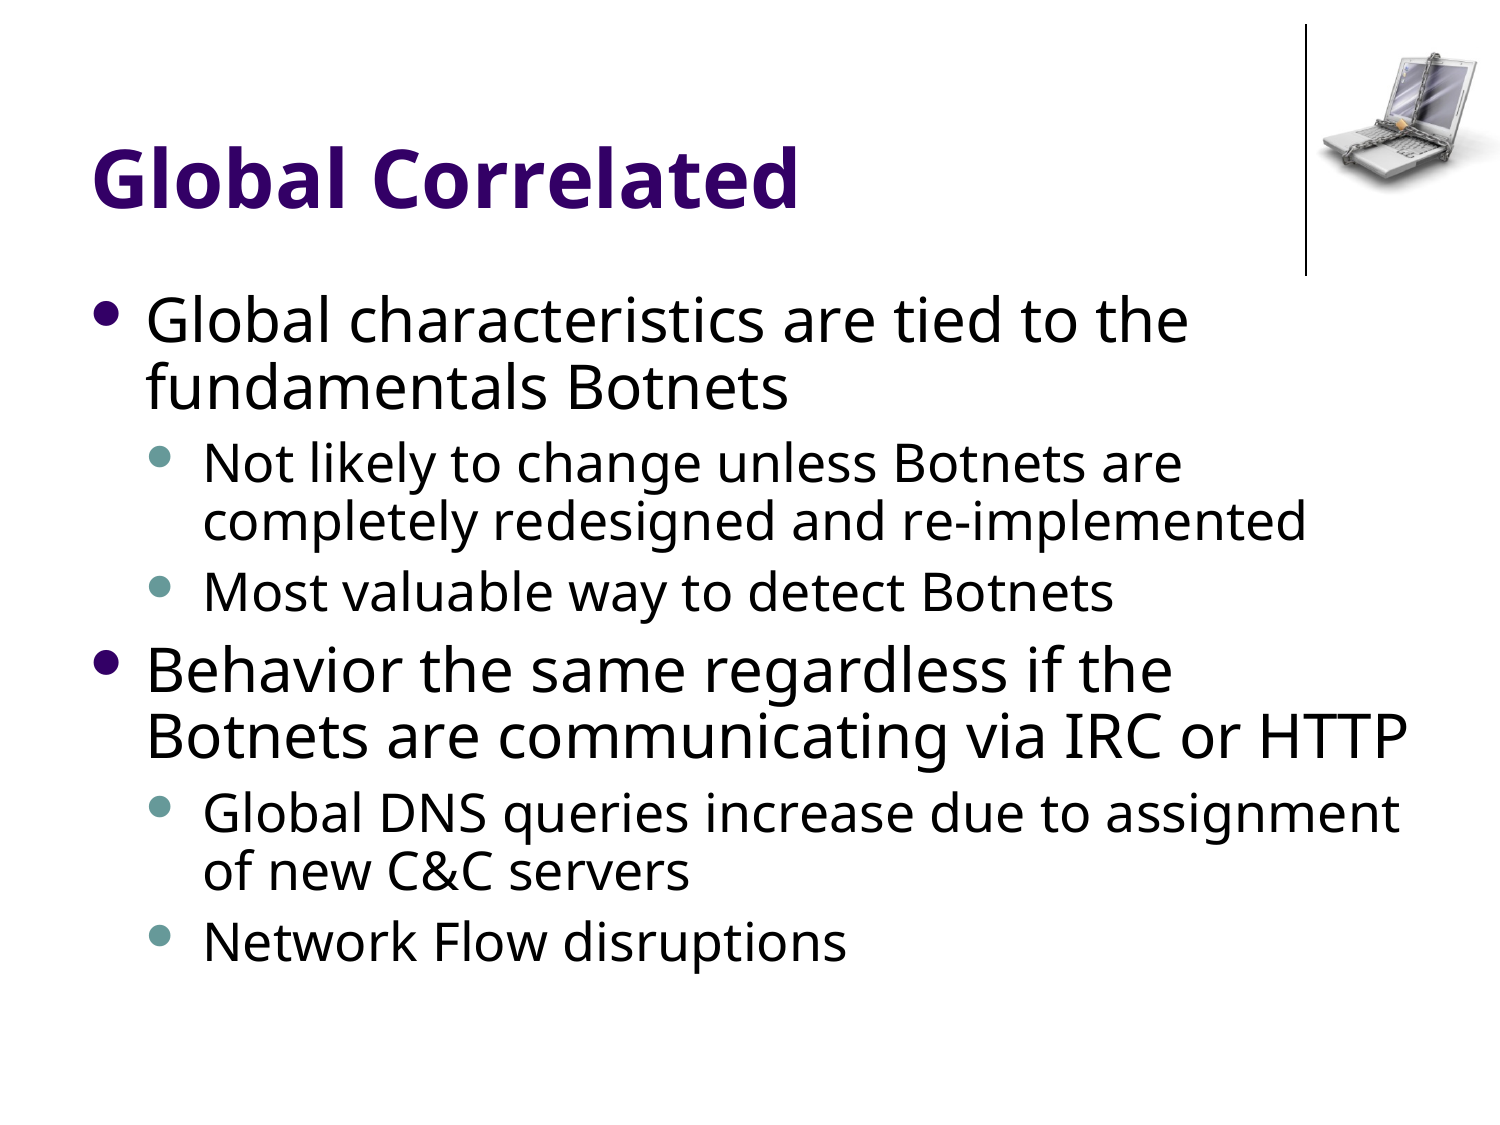

# Global Correlated
Global characteristics are tied to the fundamentals Botnets
Not likely to change unless Botnets are completely redesigned and re-implemented
Most valuable way to detect Botnets
Behavior the same regardless if the Botnets are communicating via IRC or HTTP
Global DNS queries increase due to assignment of new C&C servers
Network Flow disruptions